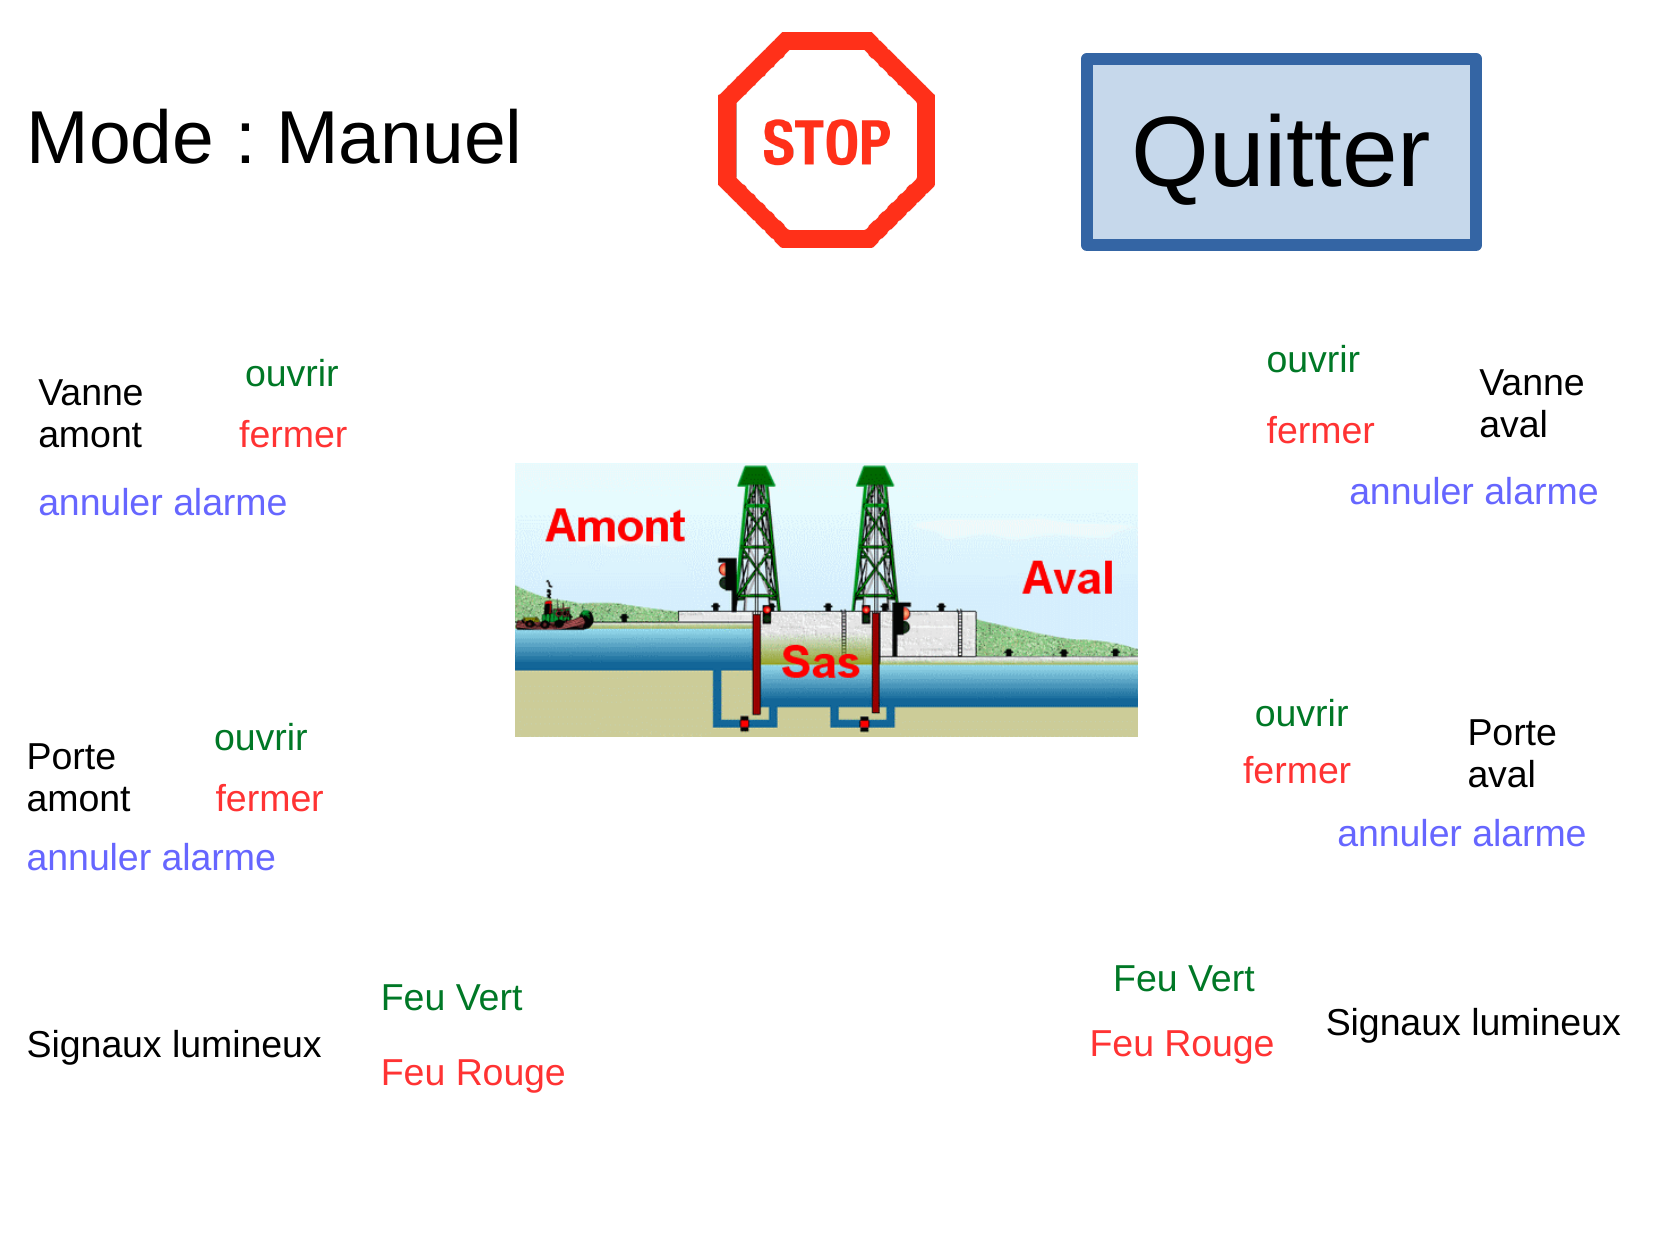

Quitter
Mode : Manuel
ouvrir
ouvrir
Vanne
aval
Vanne
amont
fermer
fermer
annuler alarme
annuler alarme
ouvrir
Porte
aval
ouvrir
Porte
amont
fermer
fermer
annuler alarme
annuler alarme
Feu Vert
Feu Vert
Feu Rouge
Signaux lumineux
Signaux lumineux
Feu Rouge